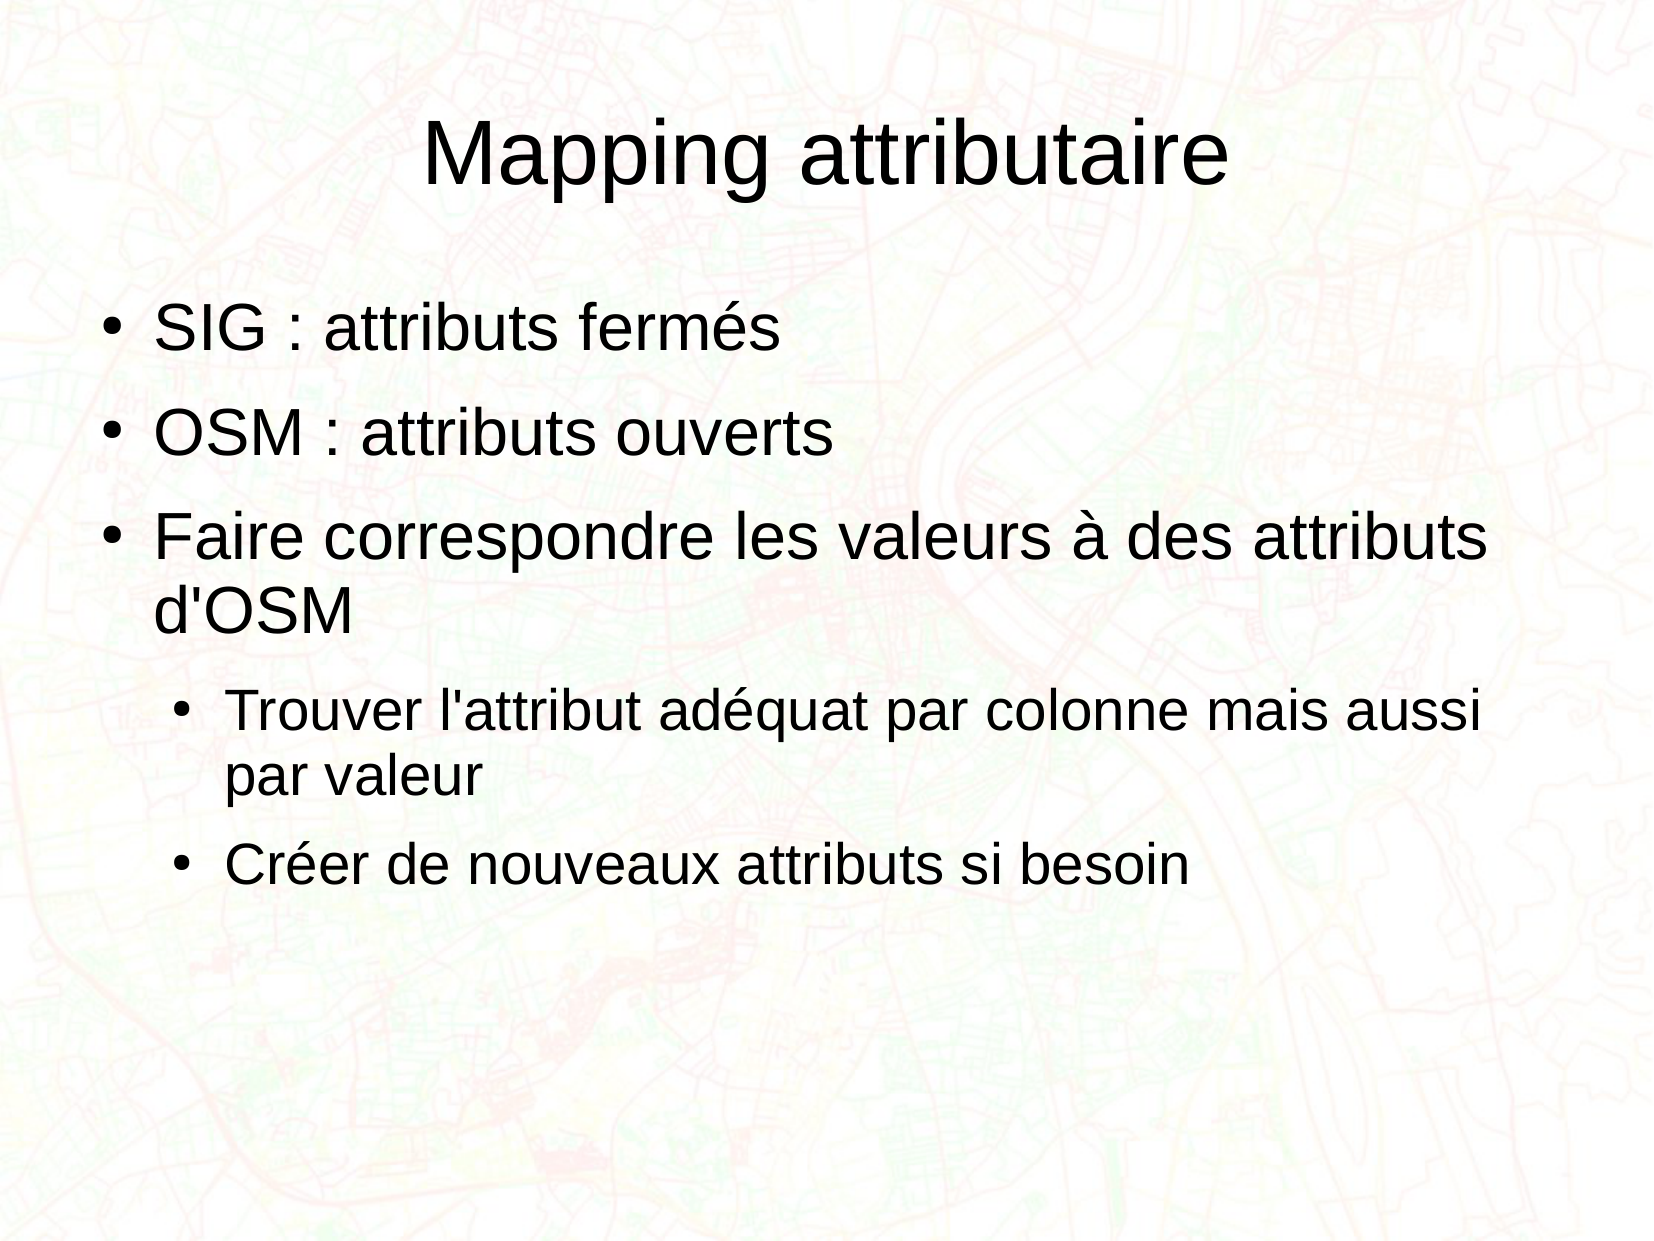

# Mapping attributaire
SIG : attributs fermés
OSM : attributs ouverts
Faire correspondre les valeurs à des attributs d'OSM
Trouver l'attribut adéquat par colonne mais aussi par valeur
Créer de nouveaux attributs si besoin